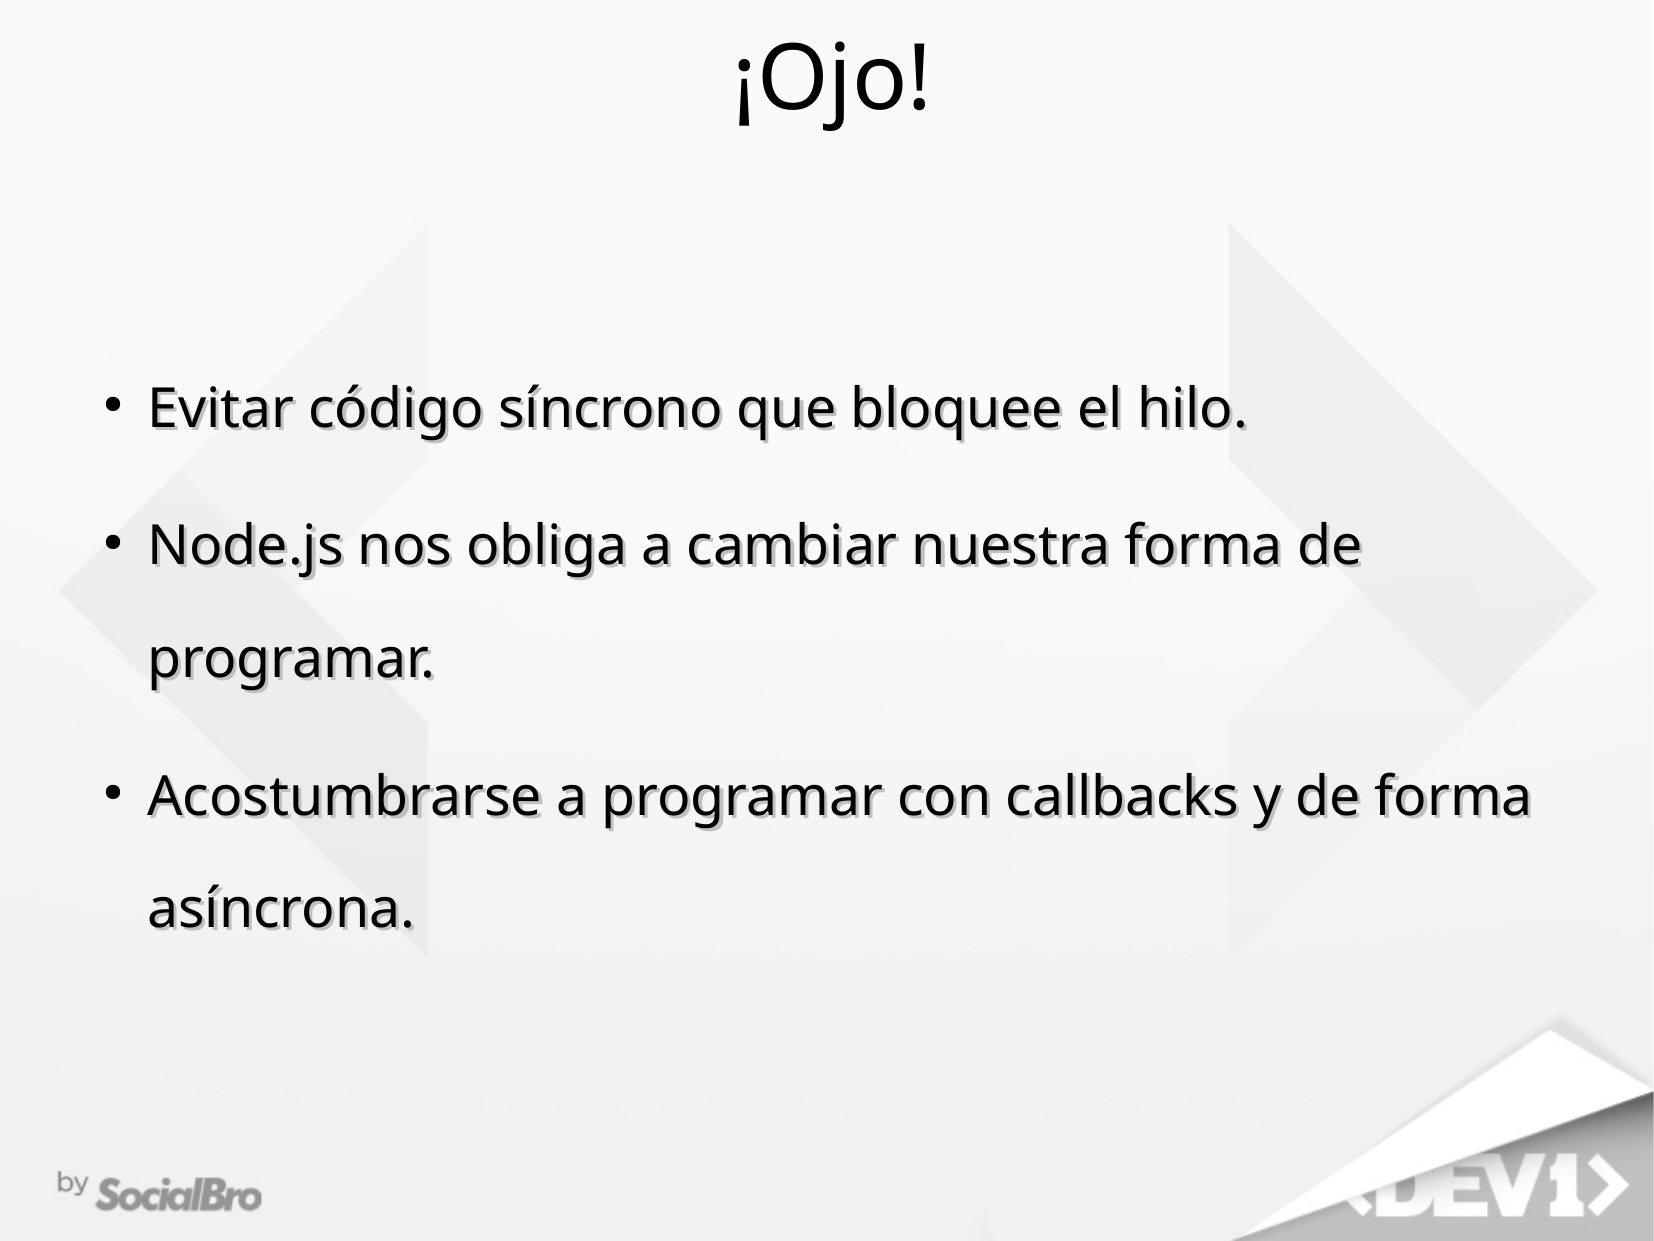

# ¡Ojo!
Evitar código síncrono que bloquee el hilo.
Node.js nos obliga a cambiar nuestra forma de programar.
Acostumbrarse a programar con callbacks y de forma asíncrona.